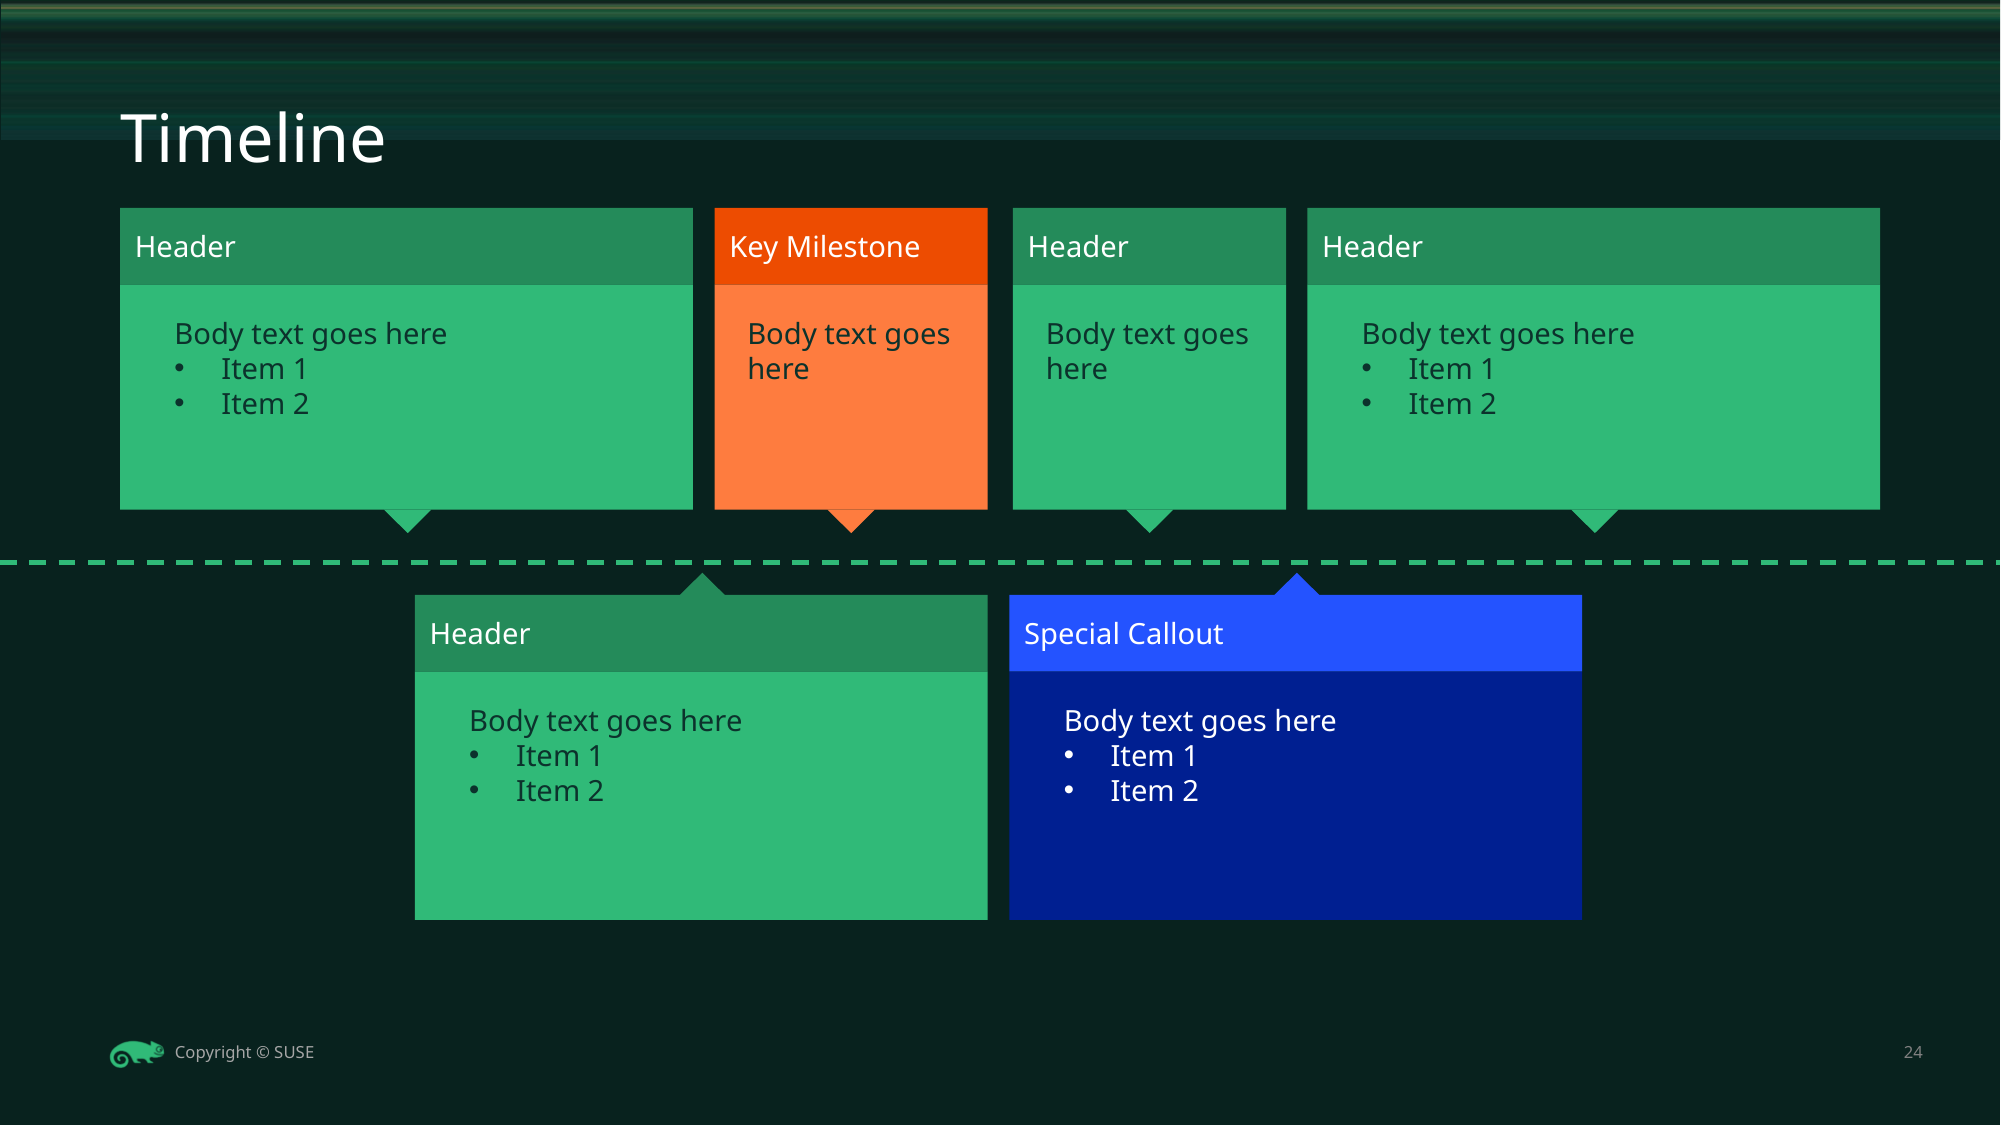

# Timeline
Header
Body text goes here
Item 1
Item 2
Key Milestone
Body text goes here
Header
Body text goes here
Header
Body text goes here
Item 1
Item 2
Header
Body text goes here
Item 1
Item 2
Special Callout
Body text goes here
Item 1
Item 2
24